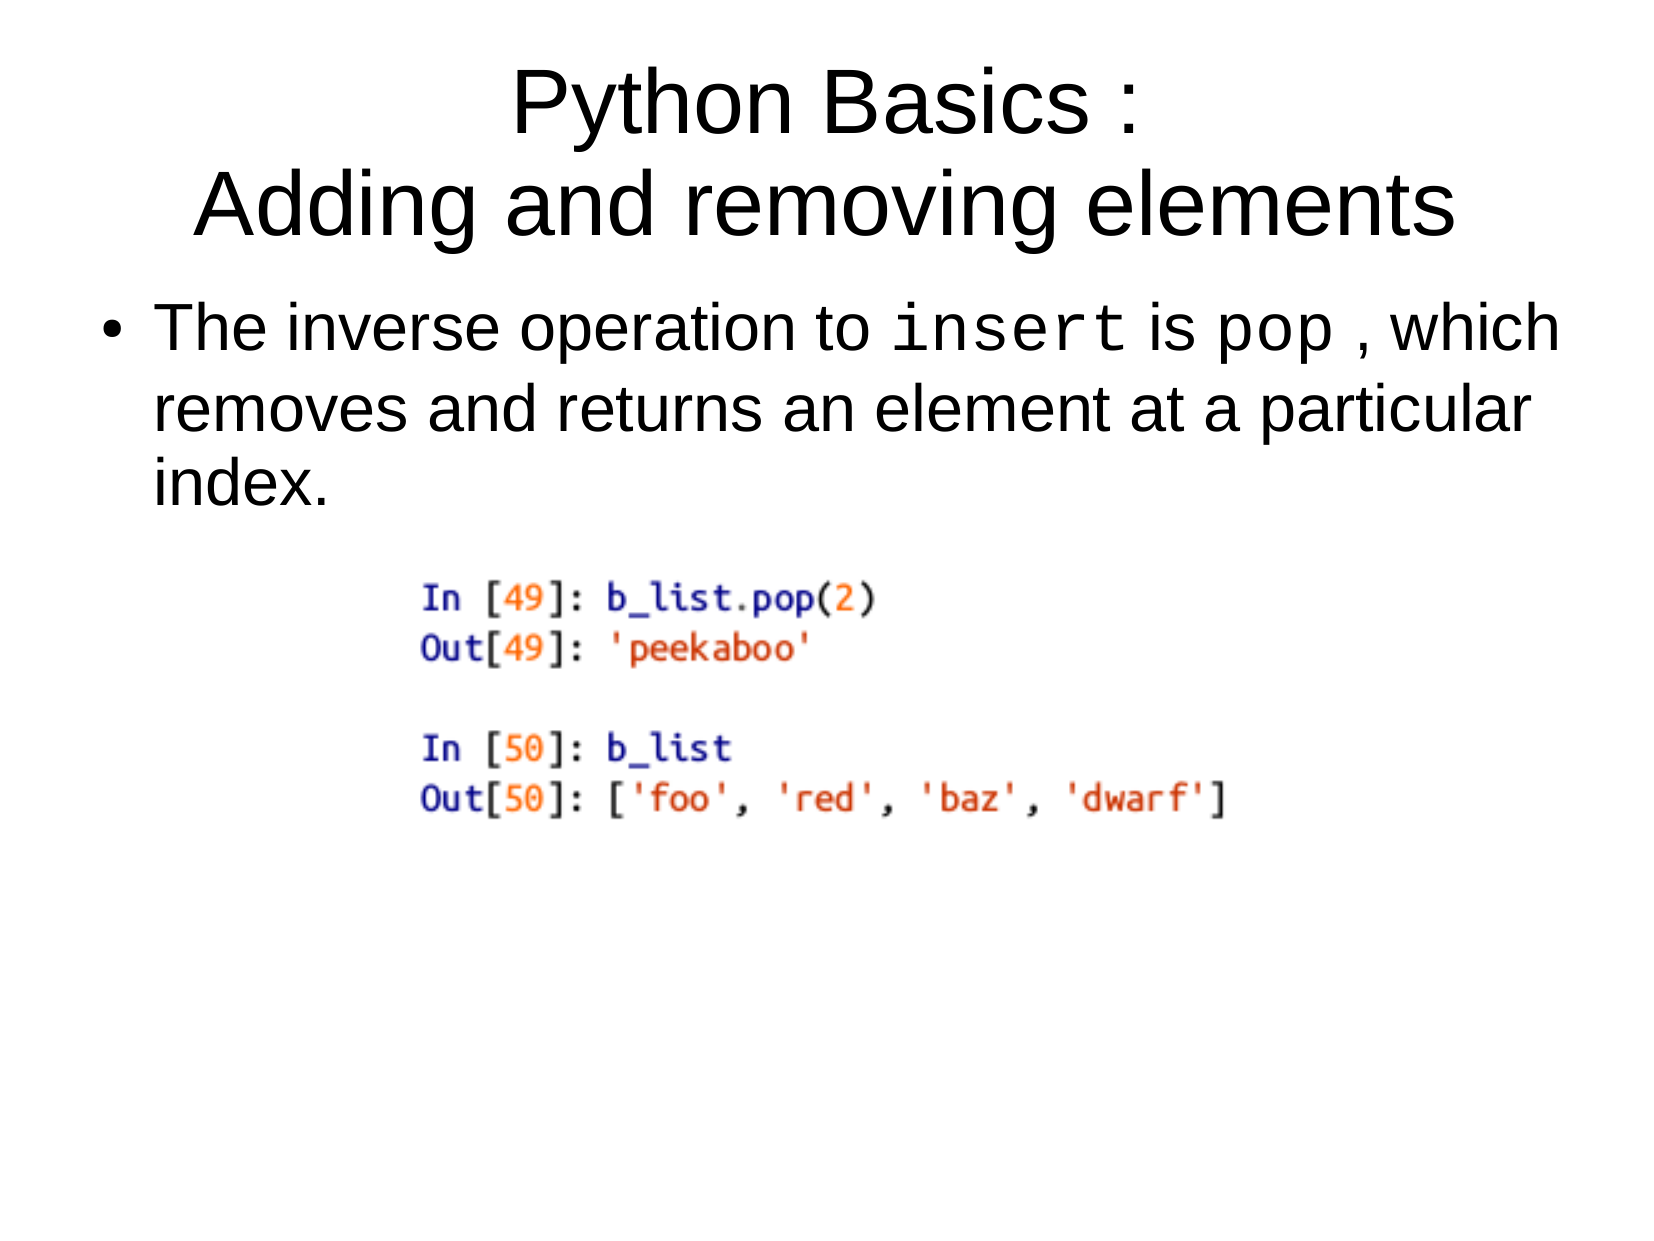

# Python Basics : Adding and removing elements
The inverse operation to insert is pop , which removes and returns an element at a particular index.